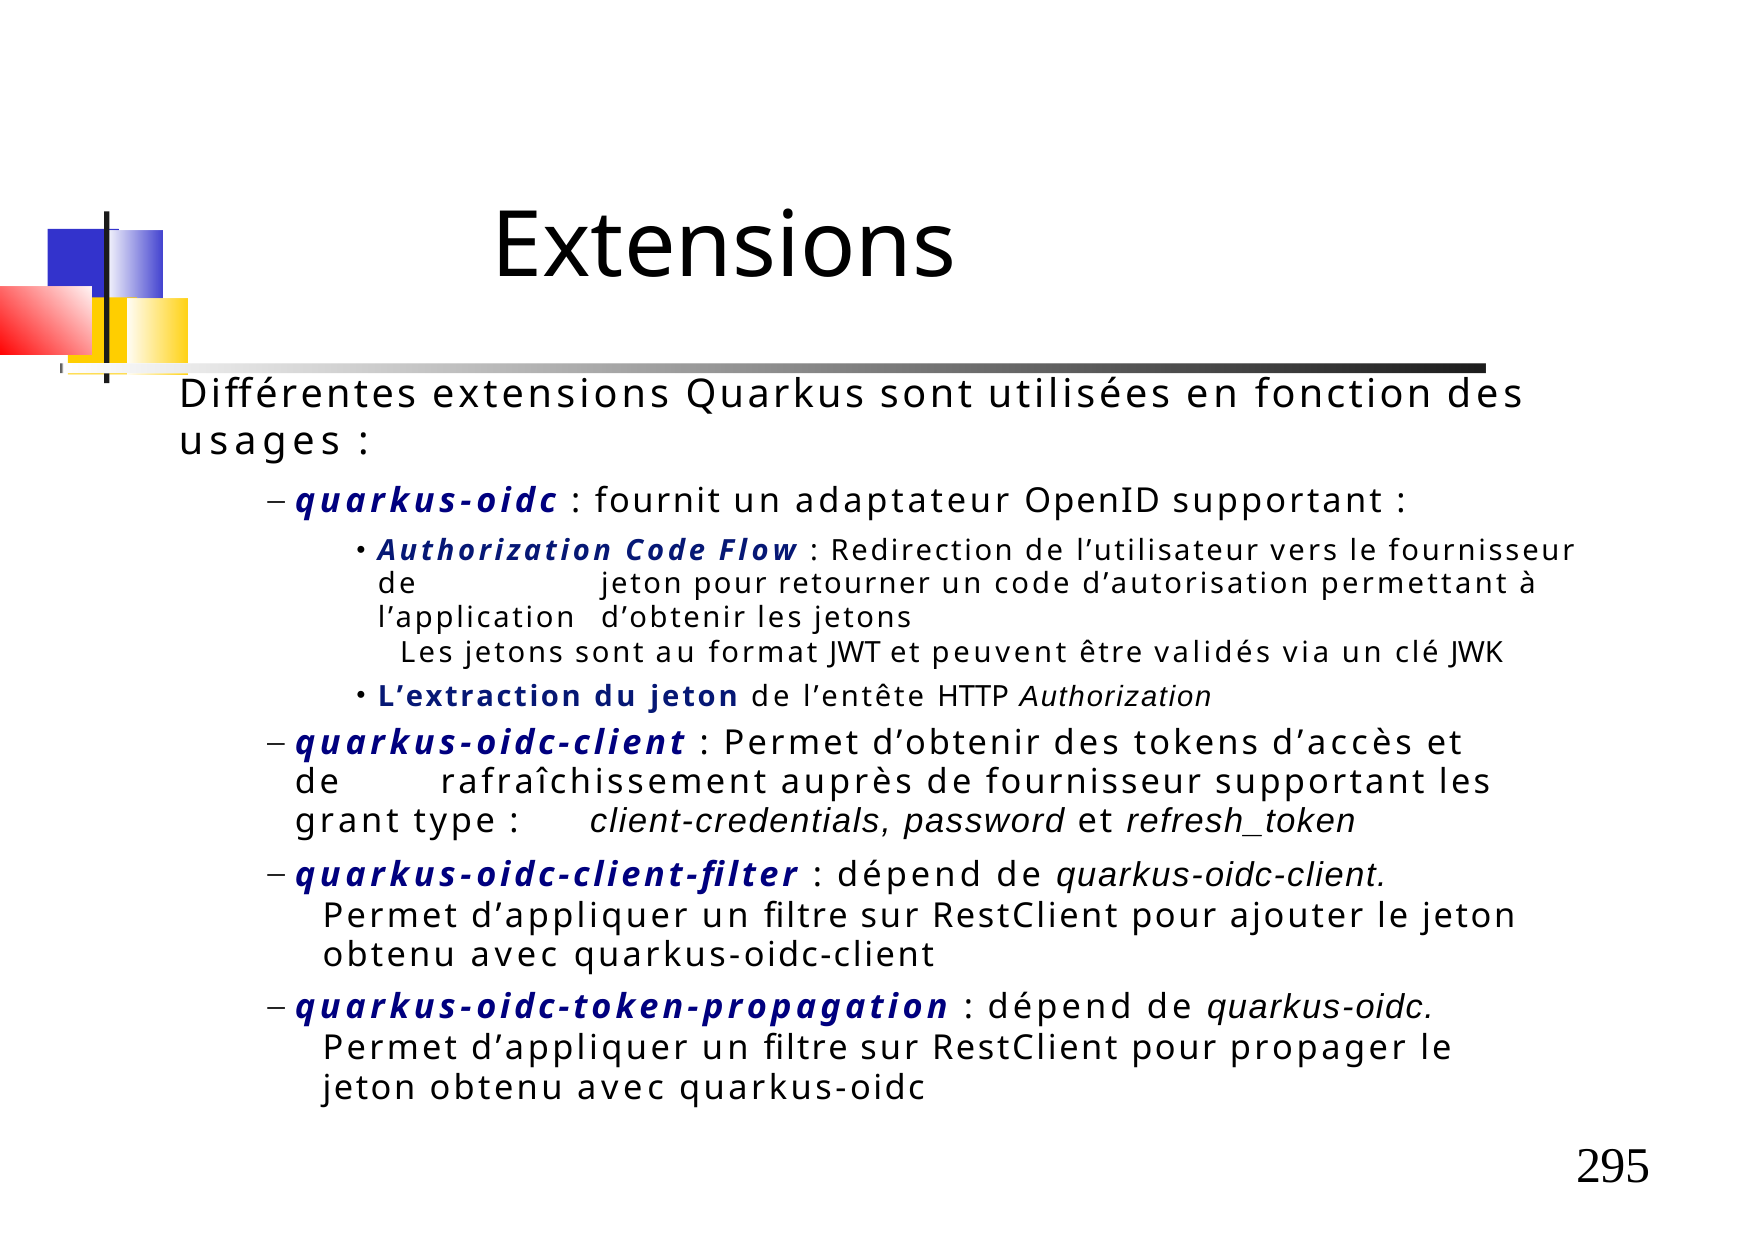

# Extensions
Différentes extensions Quarkus sont utilisées en fonction des usages :
quarkus-oidc : fournit un adaptateur OpenID supportant :
Authorization Code Flow : Redirection de l’utilisateur vers le fournisseur de 	jeton pour retourner un code d’autorisation permettant à l’application 	d’obtenir les jetons
Les jetons sont au format JWT et peuvent être validés via un clé JWK
L’extraction du jeton de l’entête HTTP Authorization
quarkus-oidc-client : Permet d’obtenir des tokens d’accès et de 	rafraîchissement auprès de fournisseur supportant les grant type : 	client-credentials, password et refresh_token
quarkus-oidc-client-filter : dépend de quarkus-oidc-client.
Permet d’appliquer un filtre sur RestClient pour ajouter le jeton obtenu avec quarkus-oidc-client
quarkus-oidc-token-propagation : dépend de quarkus-oidc.
Permet d’appliquer un filtre sur RestClient pour propager le jeton obtenu avec quarkus-oidc
295